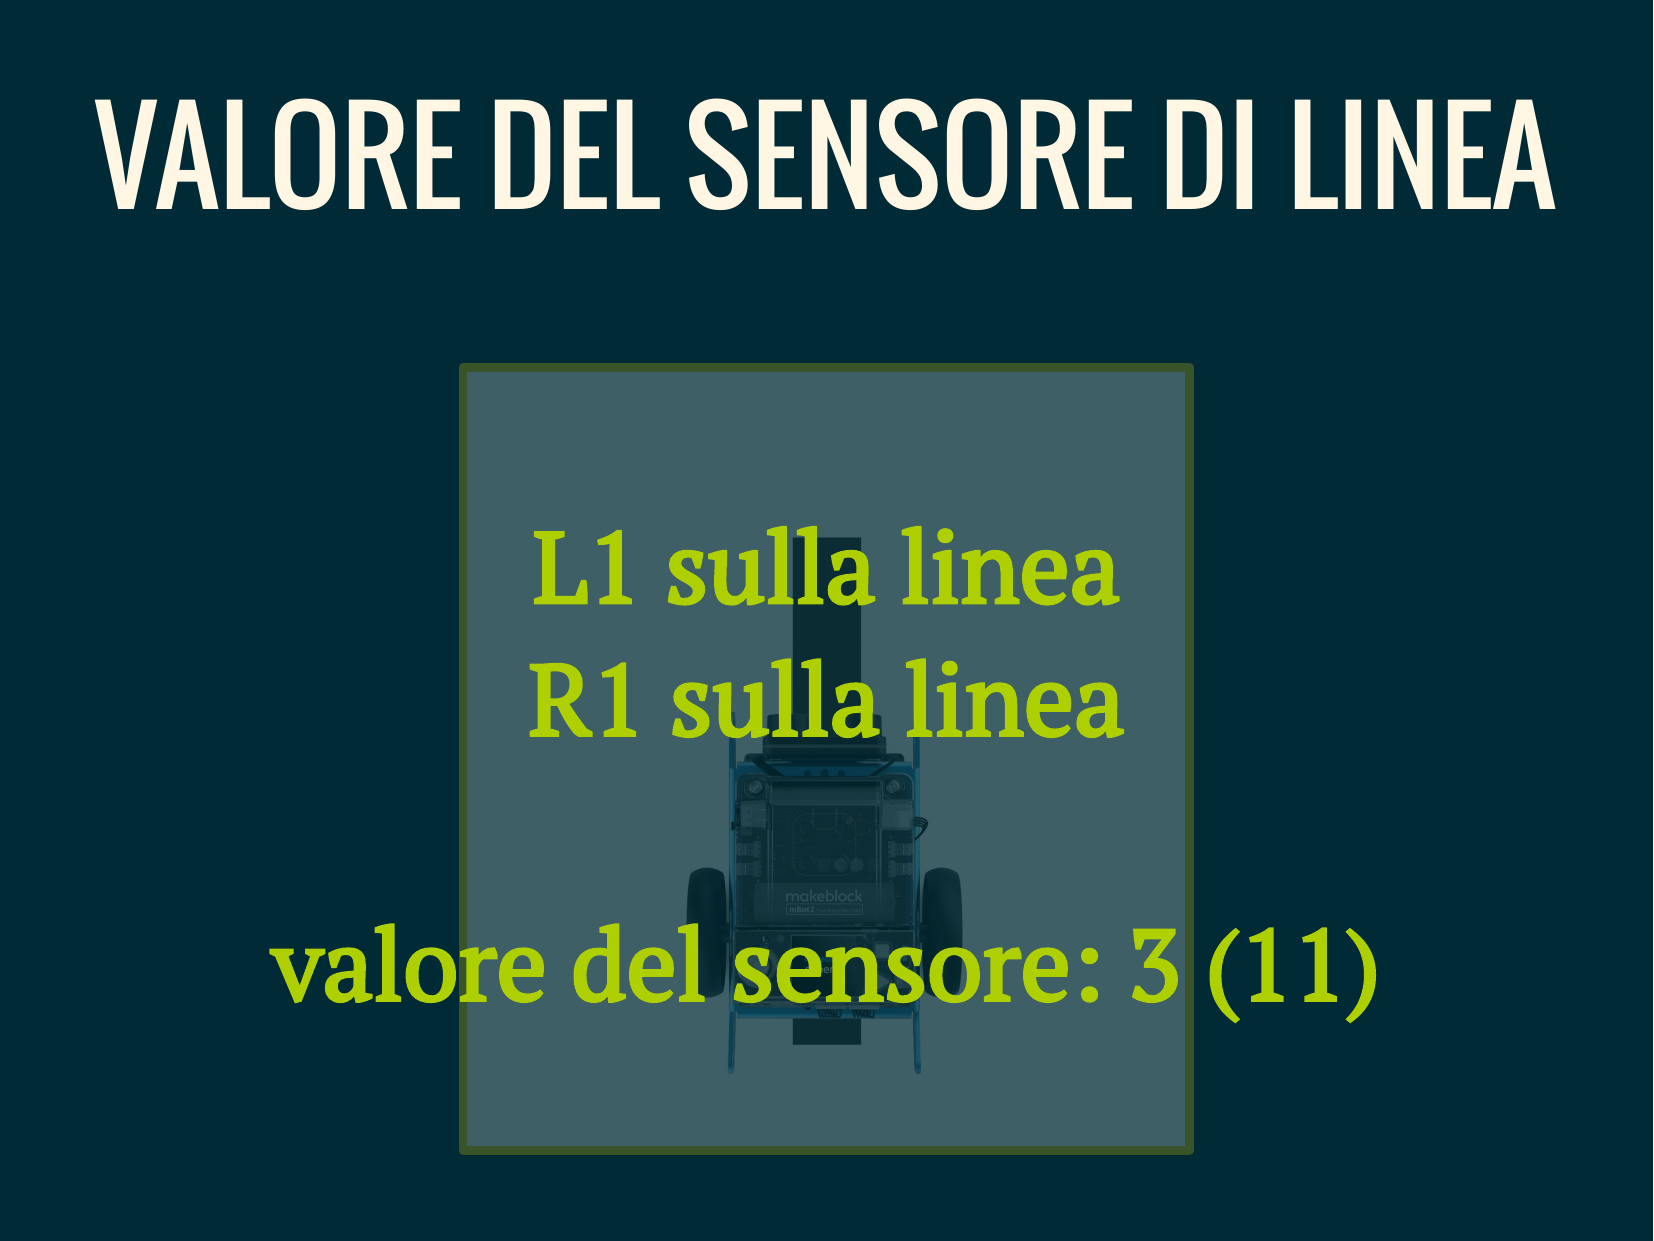

# Valore del sensore di linea
L1 sulla linea
R1 sulla linea
valore del sensore: 3 (11)